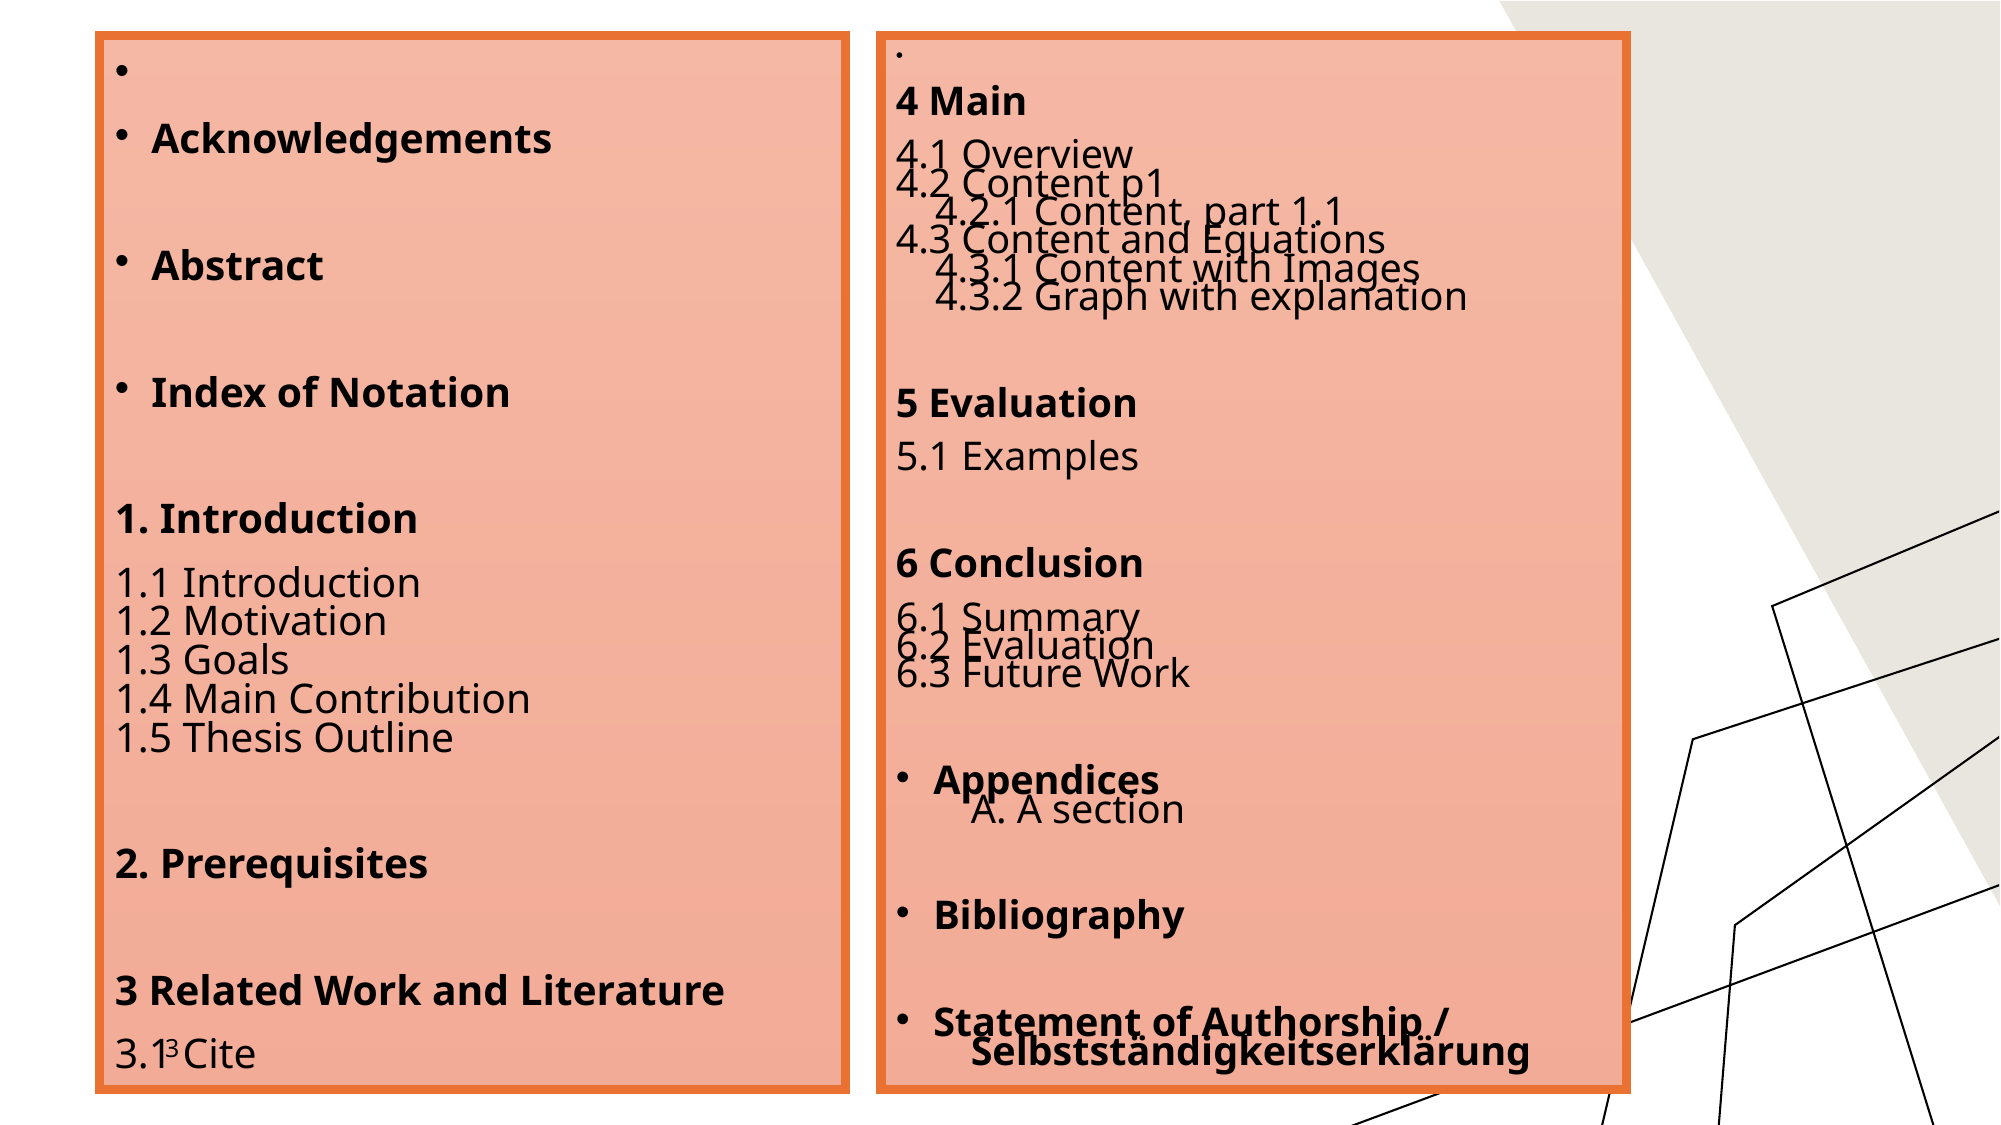

# Acknowledgements
Abstract
Index of Notation
1. Introduction
1.1 Introduction
1.2 Motivation
1.3 Goals
1.4 Main Contribution
1.5 Thesis Outline
2. Prerequisites
3 Related Work and Literature
3.1 Cite
4 Main
4.1 Overview
4.2 Content p1
 4.2.1 Content, part 1.1
4.3 Content and Equations
 4.3.1 Content with Images
 4.3.2 Graph with explanation
5 Evaluation
5.1 Examples
6 Conclusion
6.1 Summary
6.2 Evaluation
6.3 Future Work
Appendices
A. A section
Bibliography
Statement of Authorship / Selbstständigkeitserklärung
3